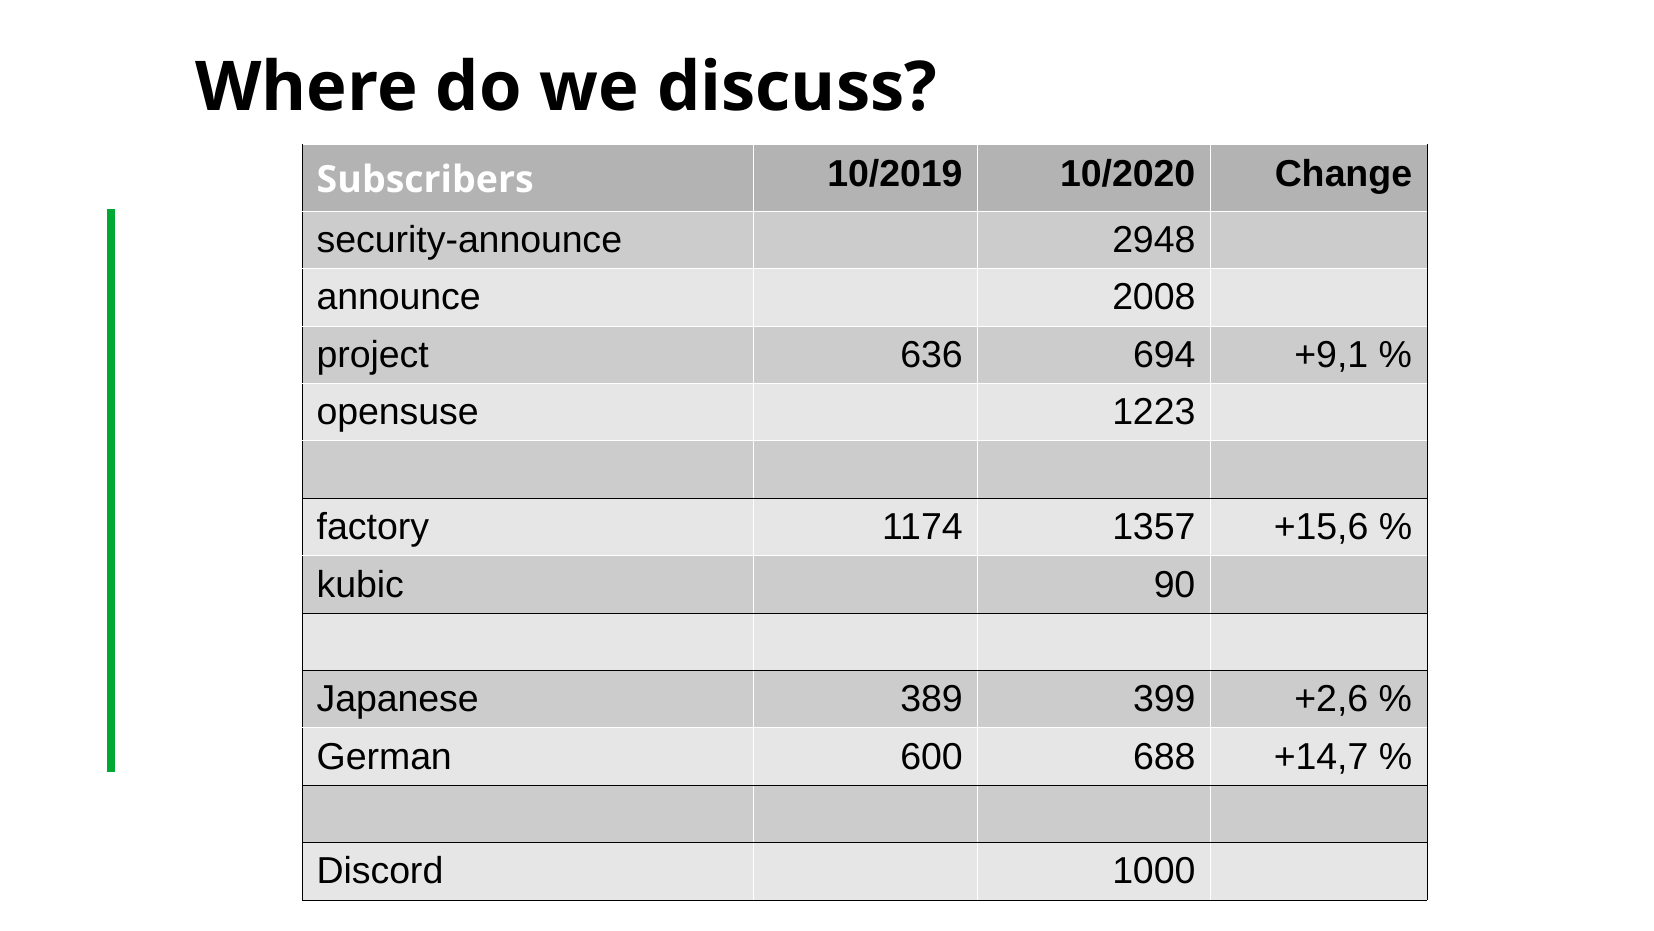

# Where do we discuss?
| Subscribers | 10/2019 | 10/2020 | Change |
| --- | --- | --- | --- |
| security-announce | | 2948 | |
| announce | | 2008 | |
| project | 636 | 694 | +9,1 % |
| opensuse | | 1223 | |
| | | | |
| factory | 1174 | 1357 | +15,6 % |
| kubic | | 90 | |
| | | | |
| Japanese | 389 | 399 | +2,6 % |
| German | 600 | 688 | +14,7 % |
| | | | |
| Discord | | 1000 | |